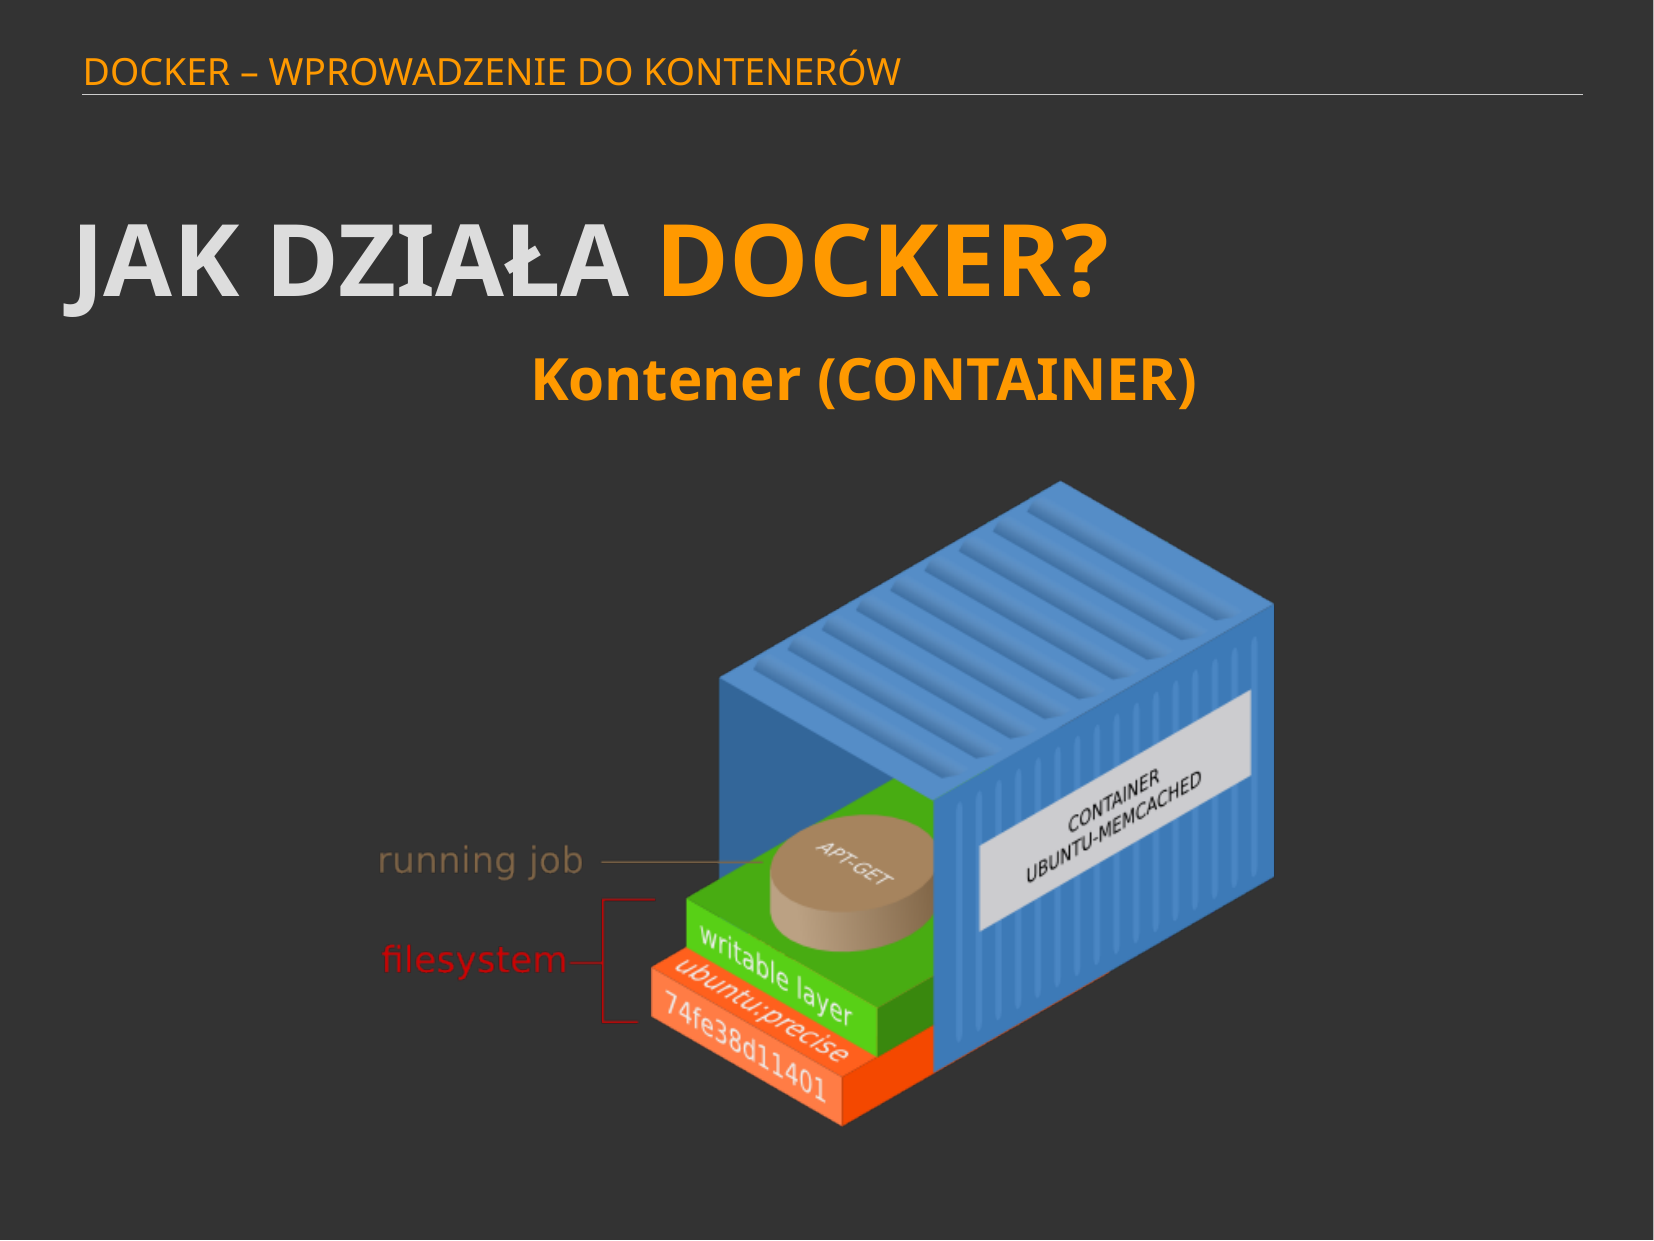

# DOCKER – WPROWADZENIE DO KONTENERÓW
JAK DZIAŁA DOCKER?
Kontener (CONTAINER)